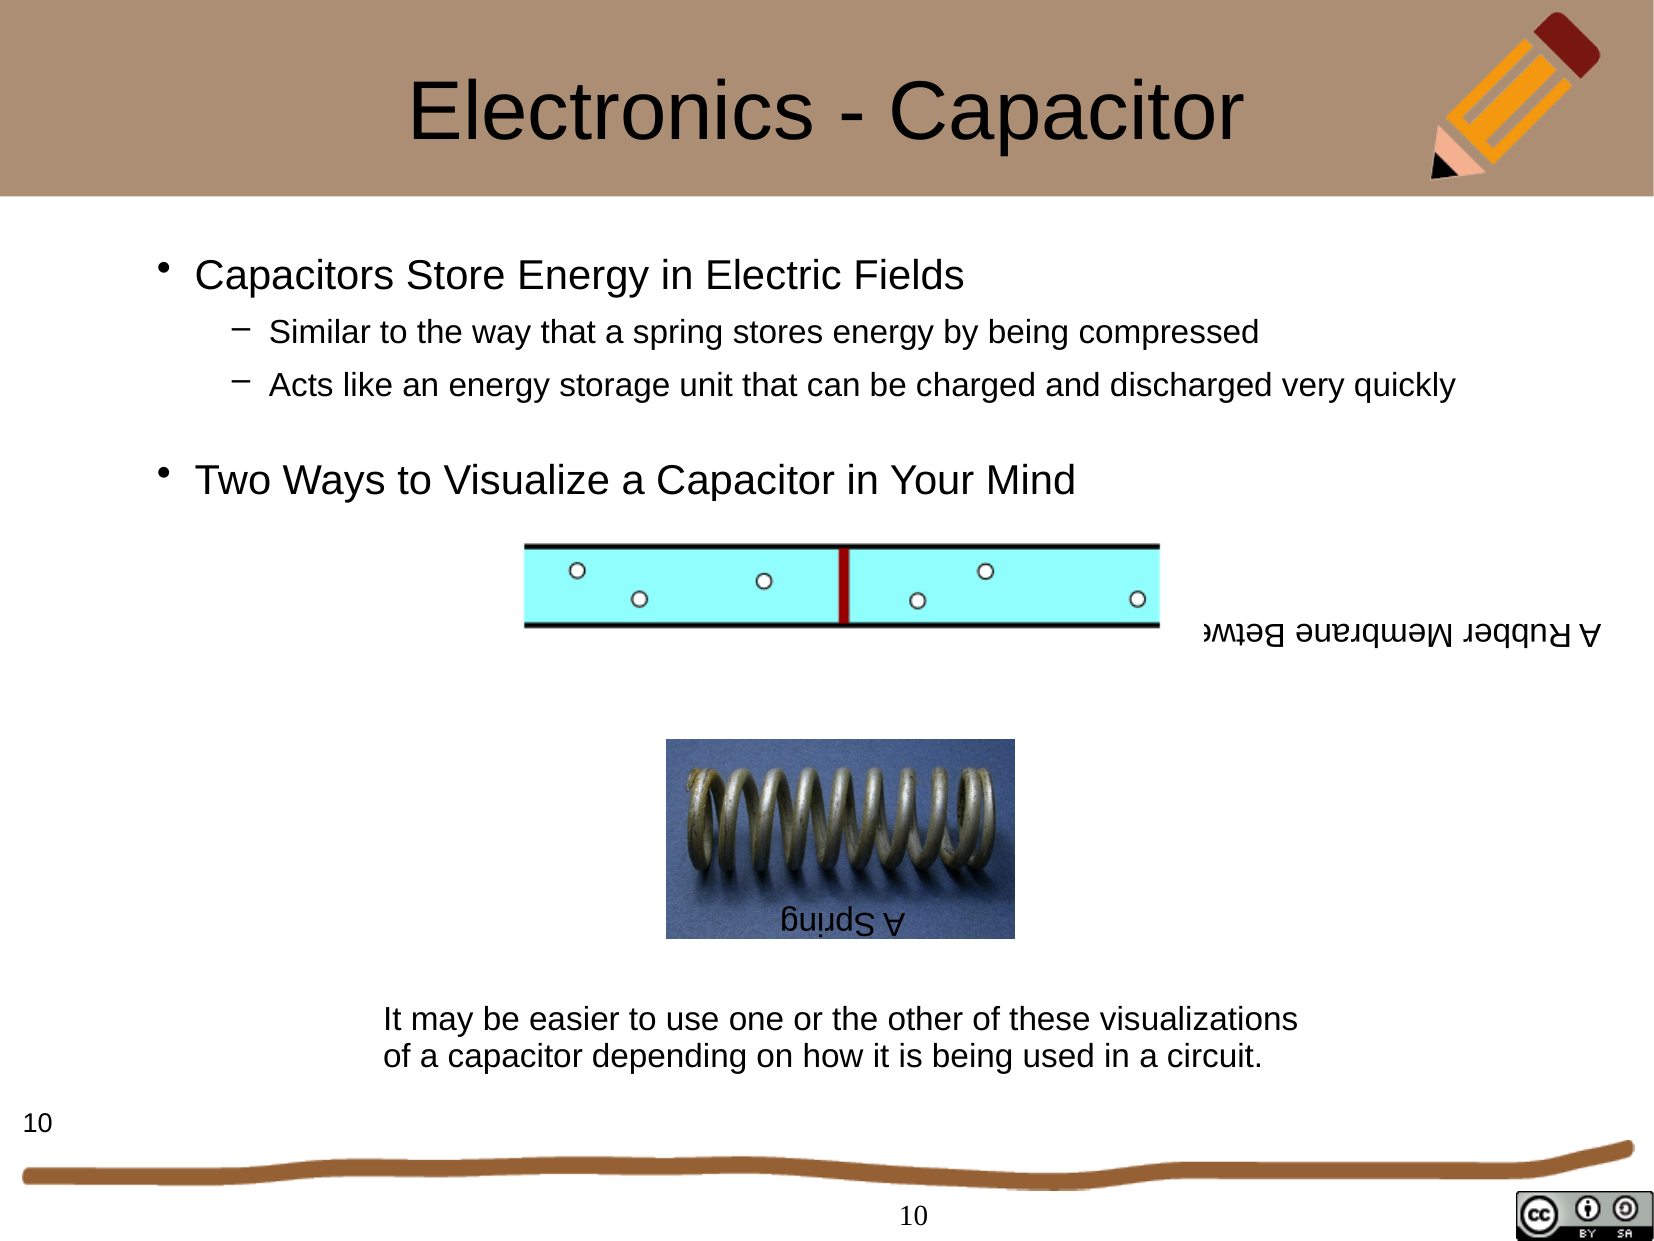

# Electronics - Capacitor
Capacitors Store Energy in Electric Fields
Similar to the way that a spring stores energy by being compressed
Acts like an energy storage unit that can be charged and discharged very quickly
Two Ways to Visualize a Capacitor in Your Mind
A Rubber Membrane Between Two Sides of a Pipe
A Spring
It may be easier to use one or the other of these visualizations of a capacitor depending on how it is being used in a circuit.
10